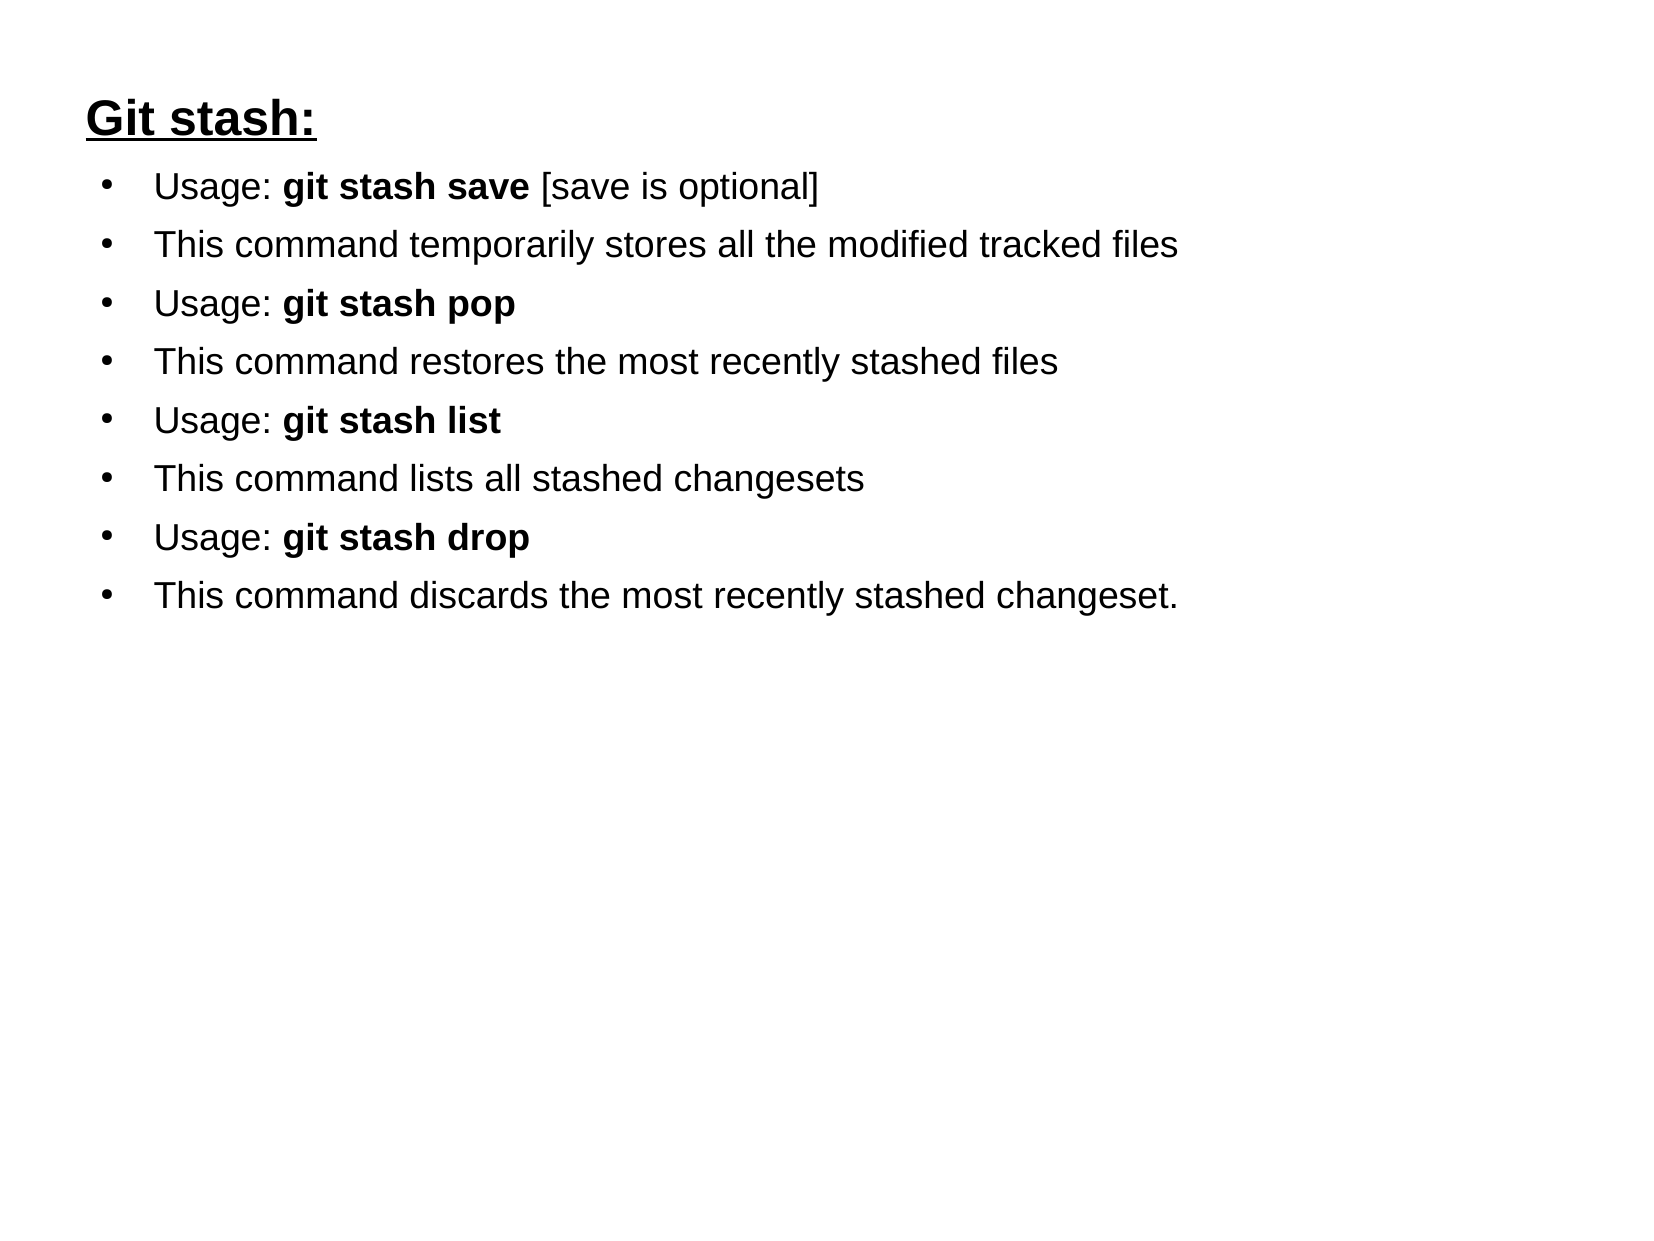

Git stash:
# Usage: git stash save [save is optional]
This command temporarily stores all the modified tracked files
Usage: git stash pop
This command restores the most recently stashed files
Usage: git stash list
This command lists all stashed changesets
Usage: git stash drop
This command discards the most recently stashed changeset.